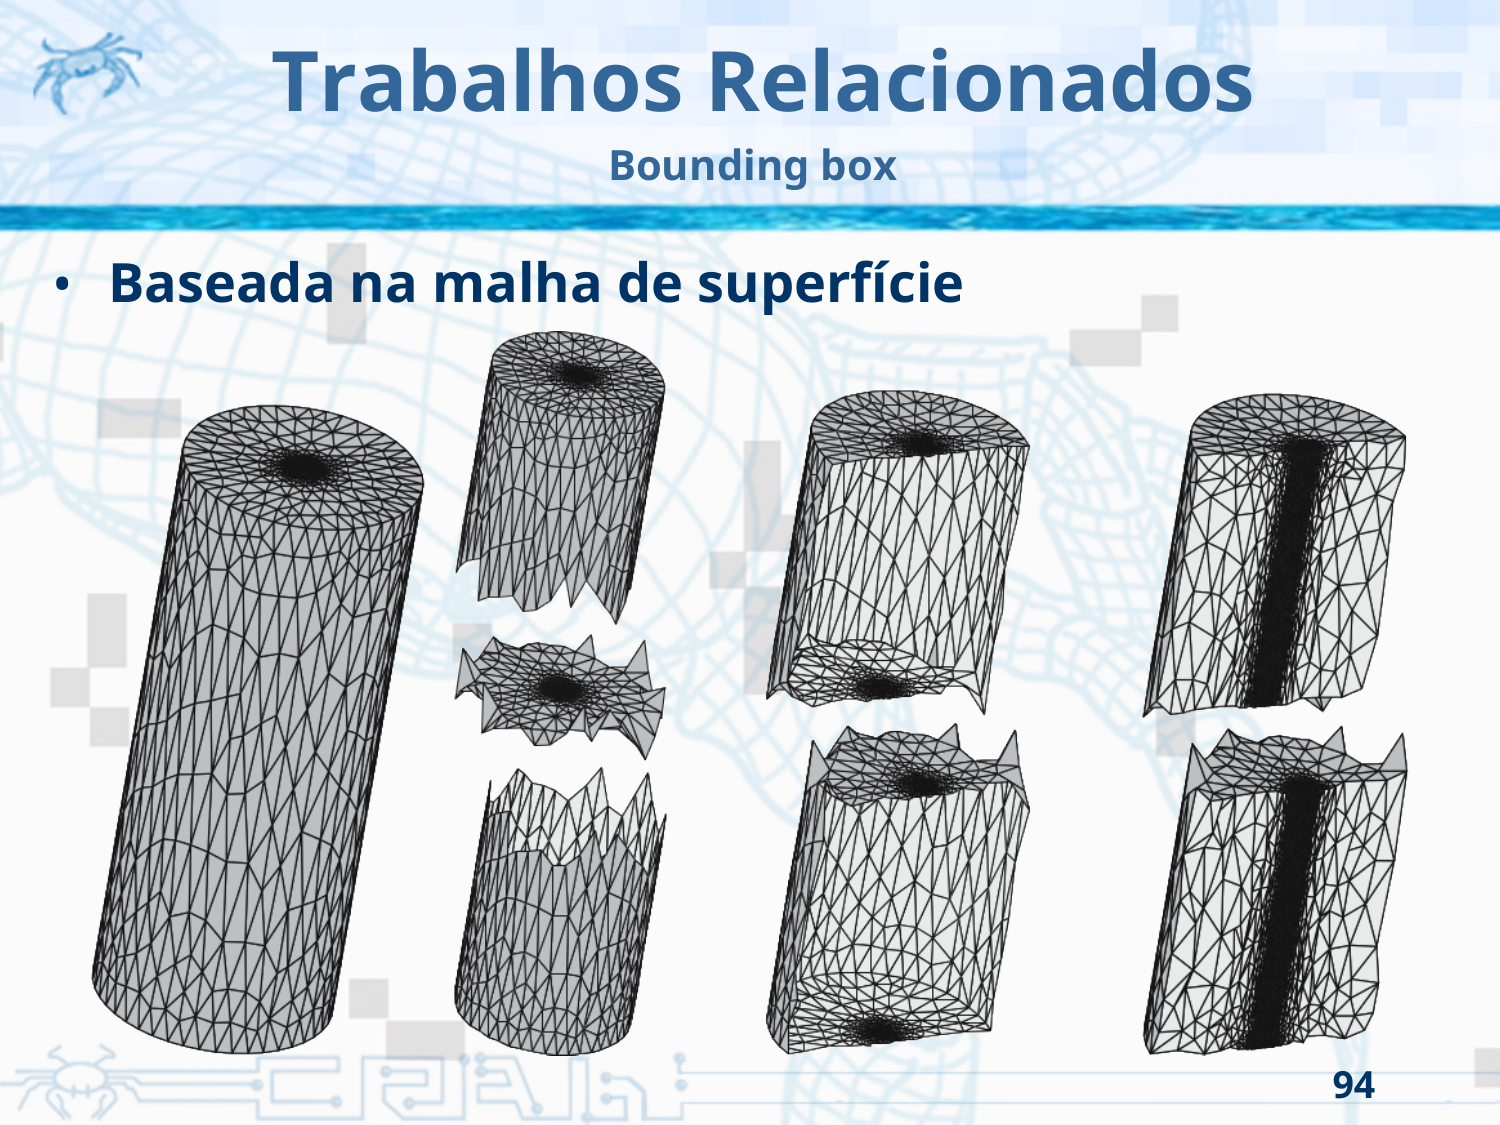

Trabalhos Relacionados
Bounding box
Baseada na malha de superfície